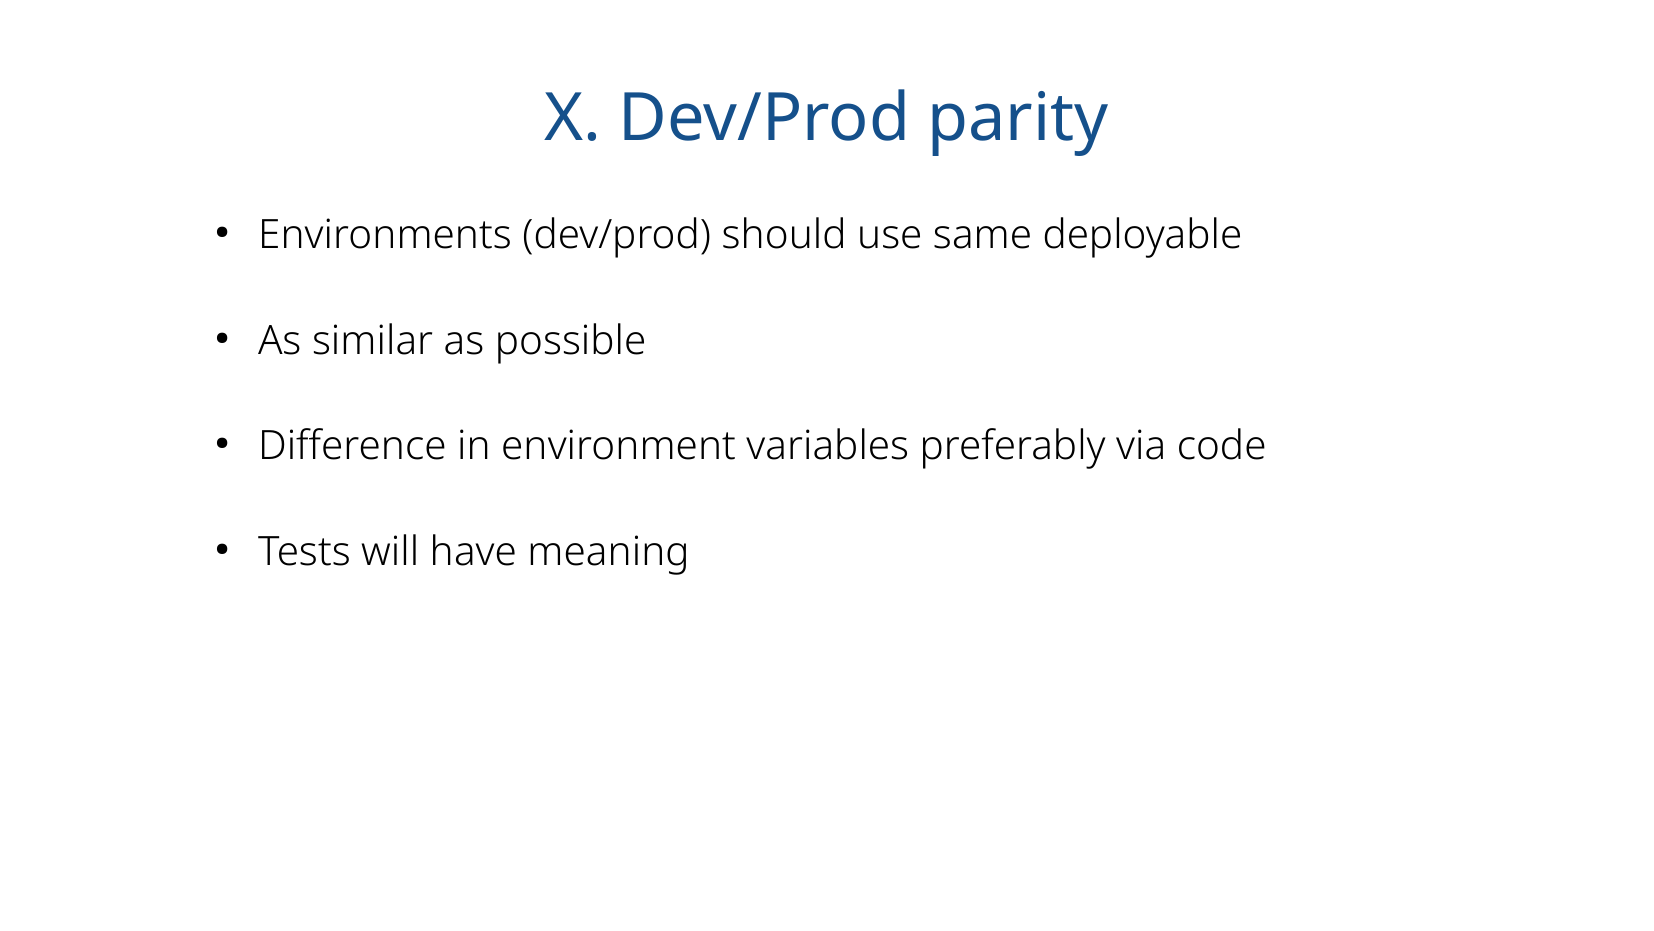

# X. Dev/Prod parity
Environments (dev/prod) should use same deployable
As similar as possible
Difference in environment variables preferably via code
Tests will have meaning